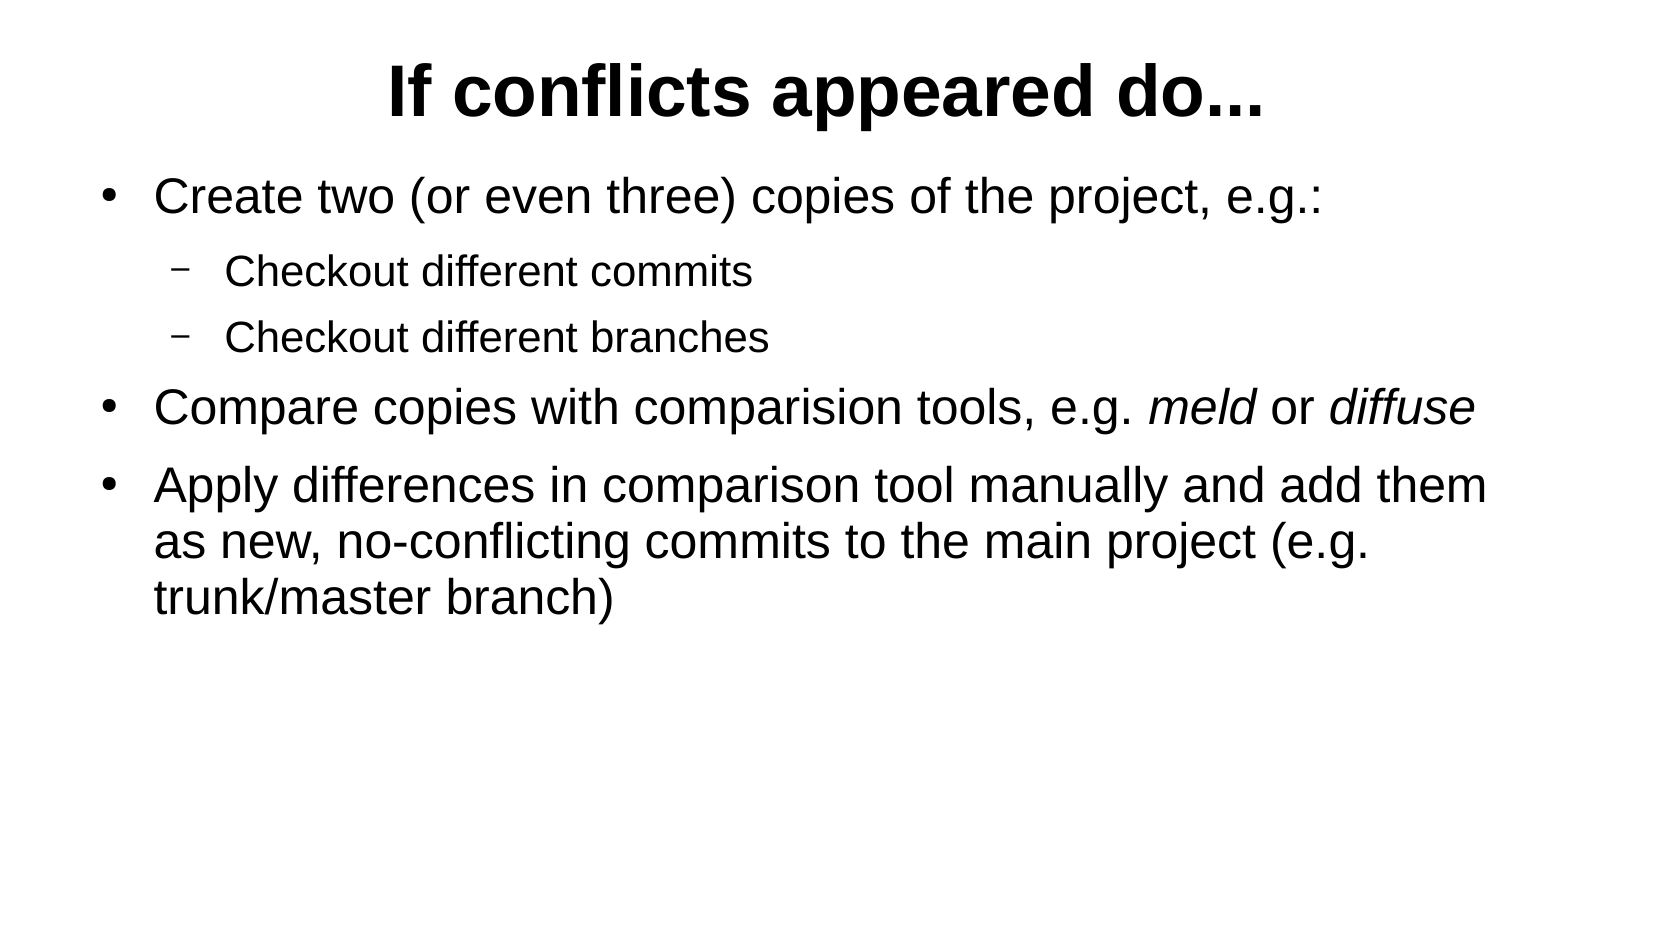

# If conflicts appeared do...
Create two (or even three) copies of the project, e.g.:
Checkout different commits
Checkout different branches
Compare copies with comparision tools, e.g. meld or diffuse
Apply differences in comparison tool manually and add them as new, no-conflicting commits to the main project (e.g. trunk/master branch)